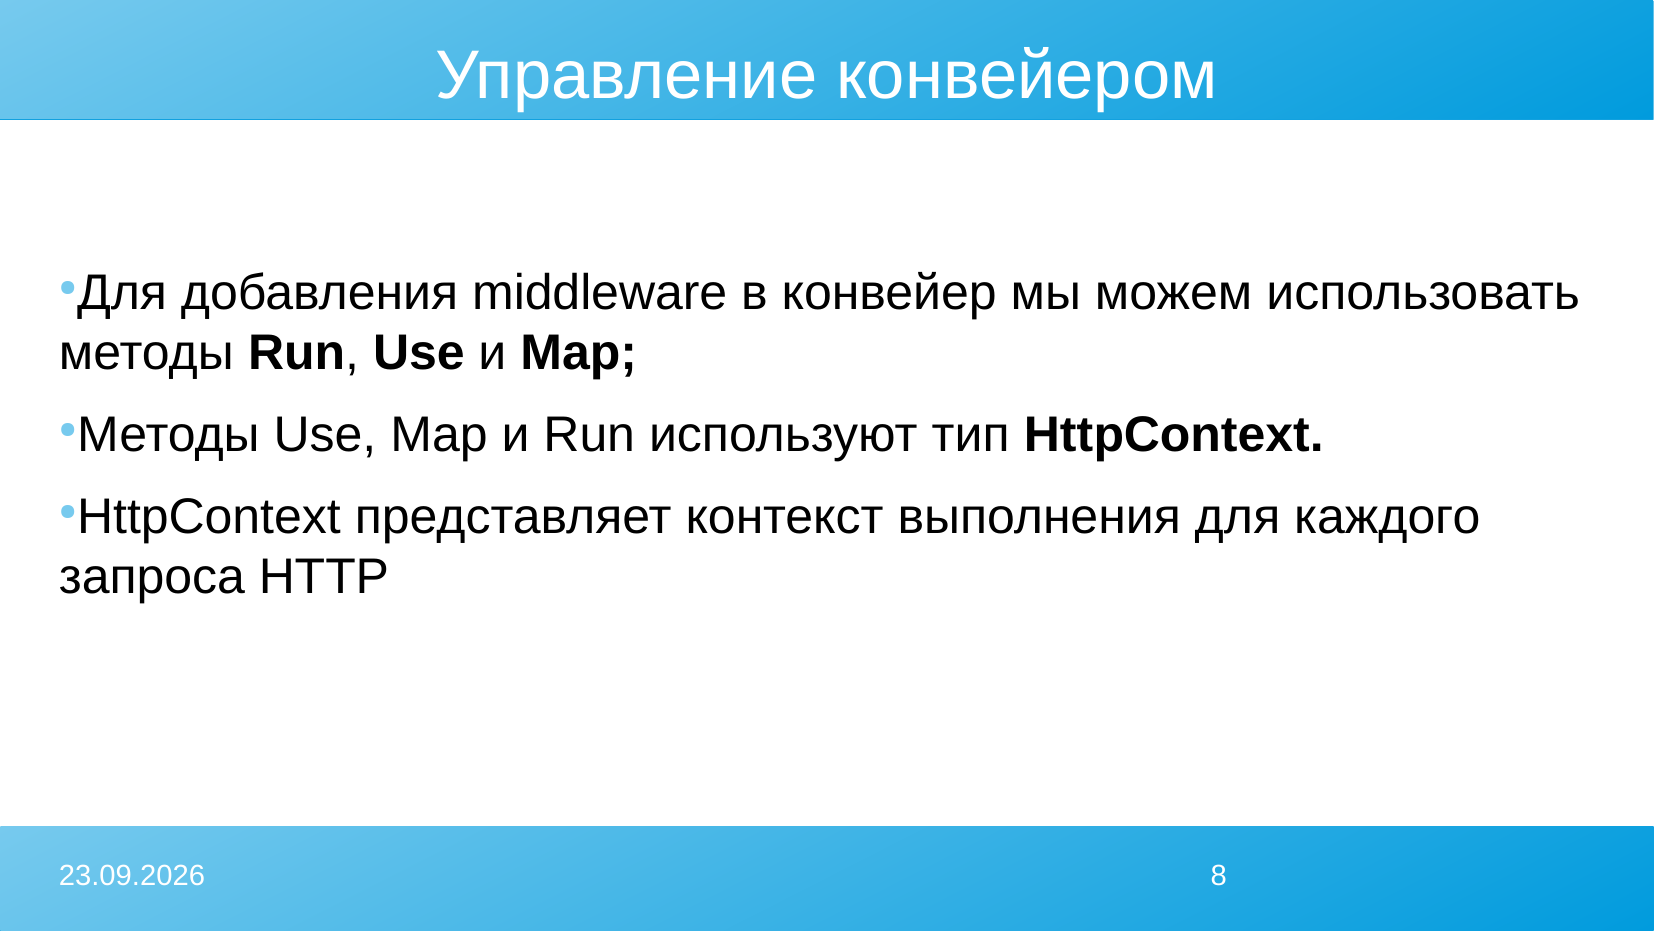

# Управление конвейером
Для добавления middleware в конвейер мы можем использовать методы Run, Use и Map;
Методы Use, Map и Run используют тип HttpContext.
HttpContext представляет контекст выполнения для каждого запроса HTTP